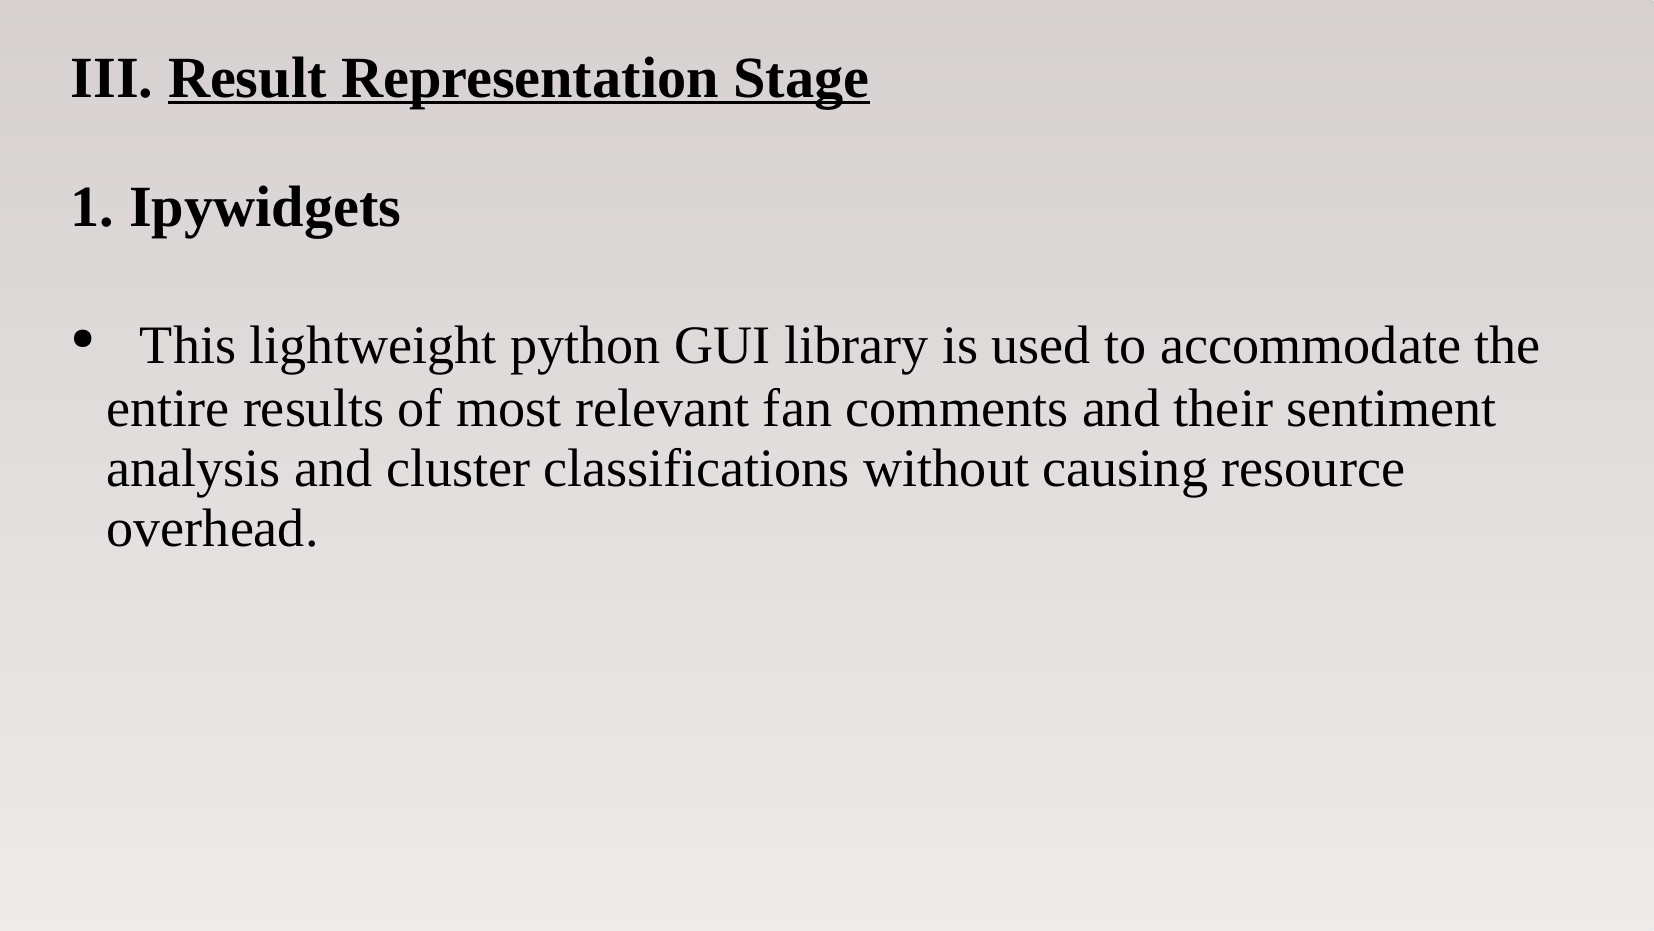

# Result Representation Stage
 Ipywidgets
 This lightweight python GUI library is used to accommodate the entire results of most relevant fan comments and their sentiment analysis and cluster classifications without causing resource overhead.